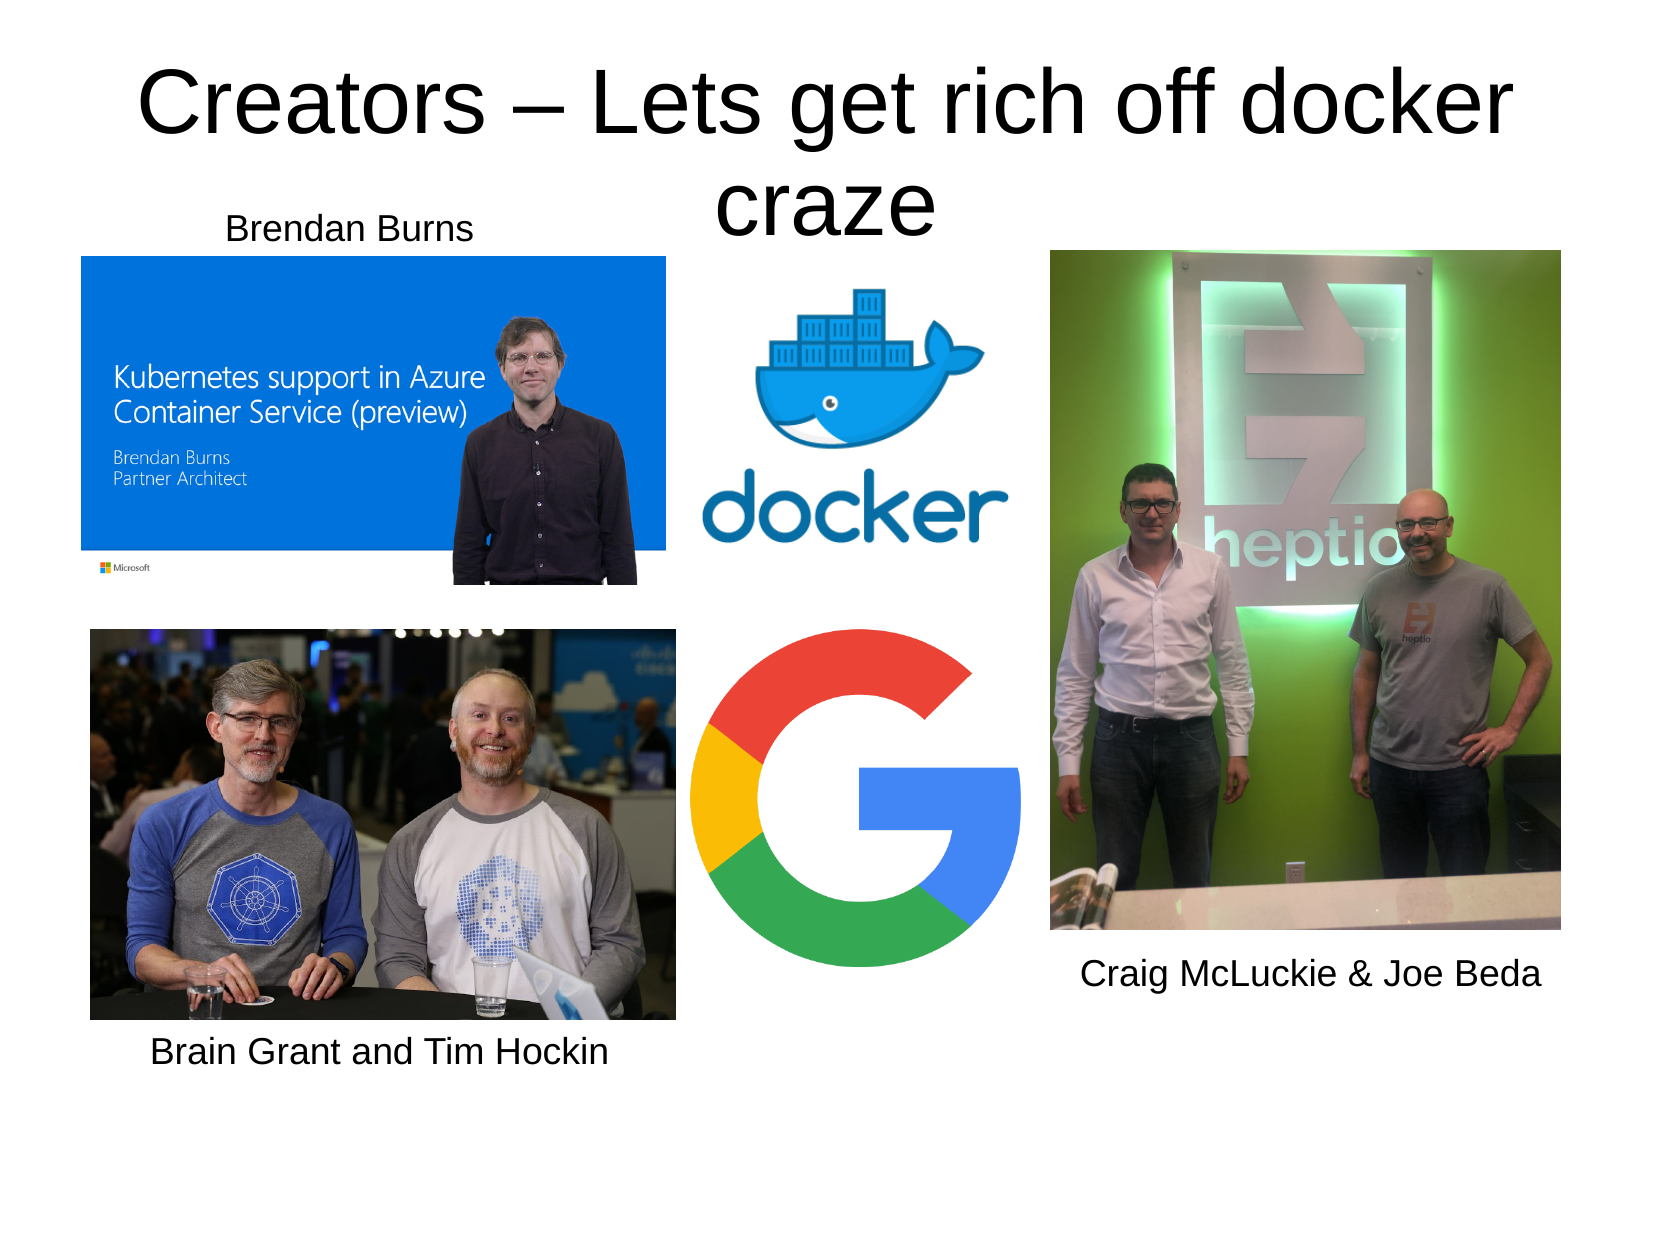

# Creators – Lets get rich off docker craze
Brendan Burns
Craig McLuckie & Joe Beda
Brain Grant and Tim Hockin